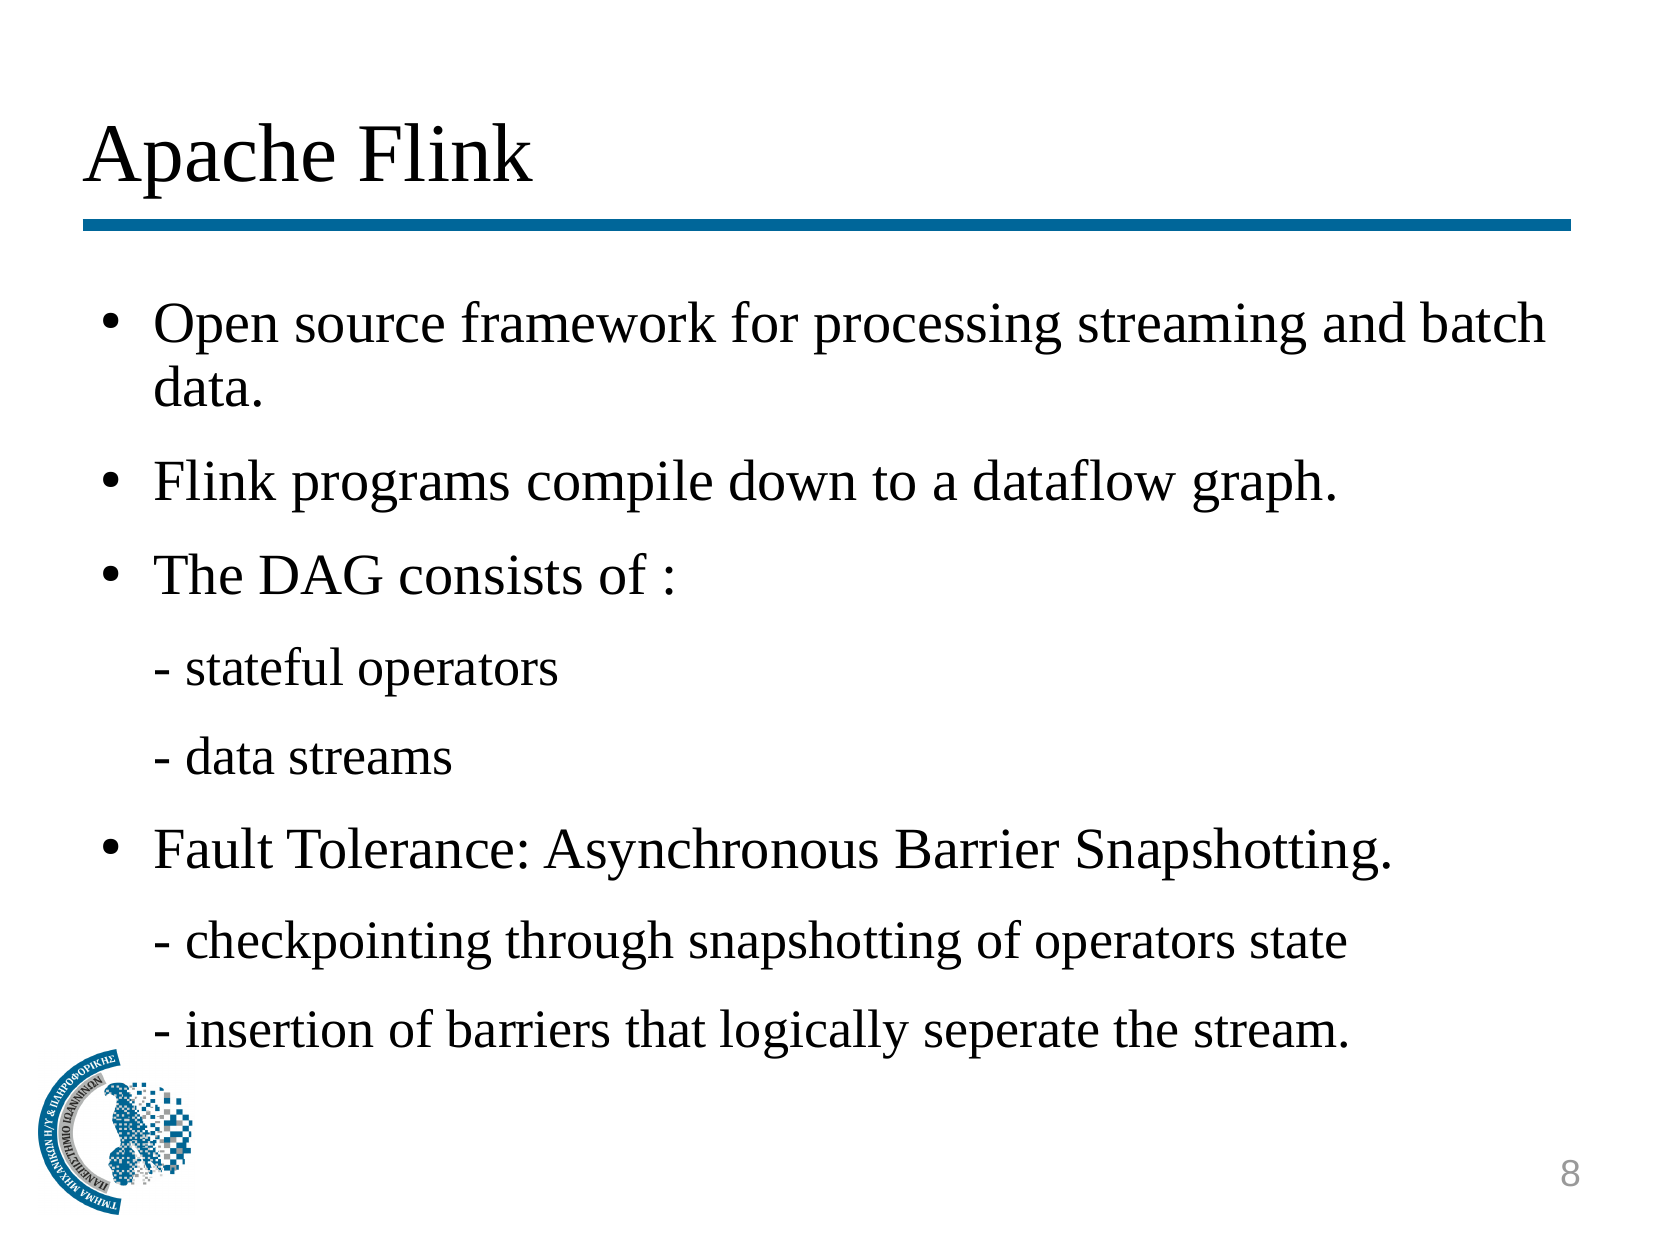

# Apache Flink
Open source framework for processing streaming and batch data.
Flink programs compile down to a dataflow graph.
The DAG consists of :
- stateful operators
- data streams
Fault Tolerance: Asynchronous Barrier Snapshotting.
- checkpointing through snapshotting of operators state
- insertion of barriers that logically seperate the stream.
8